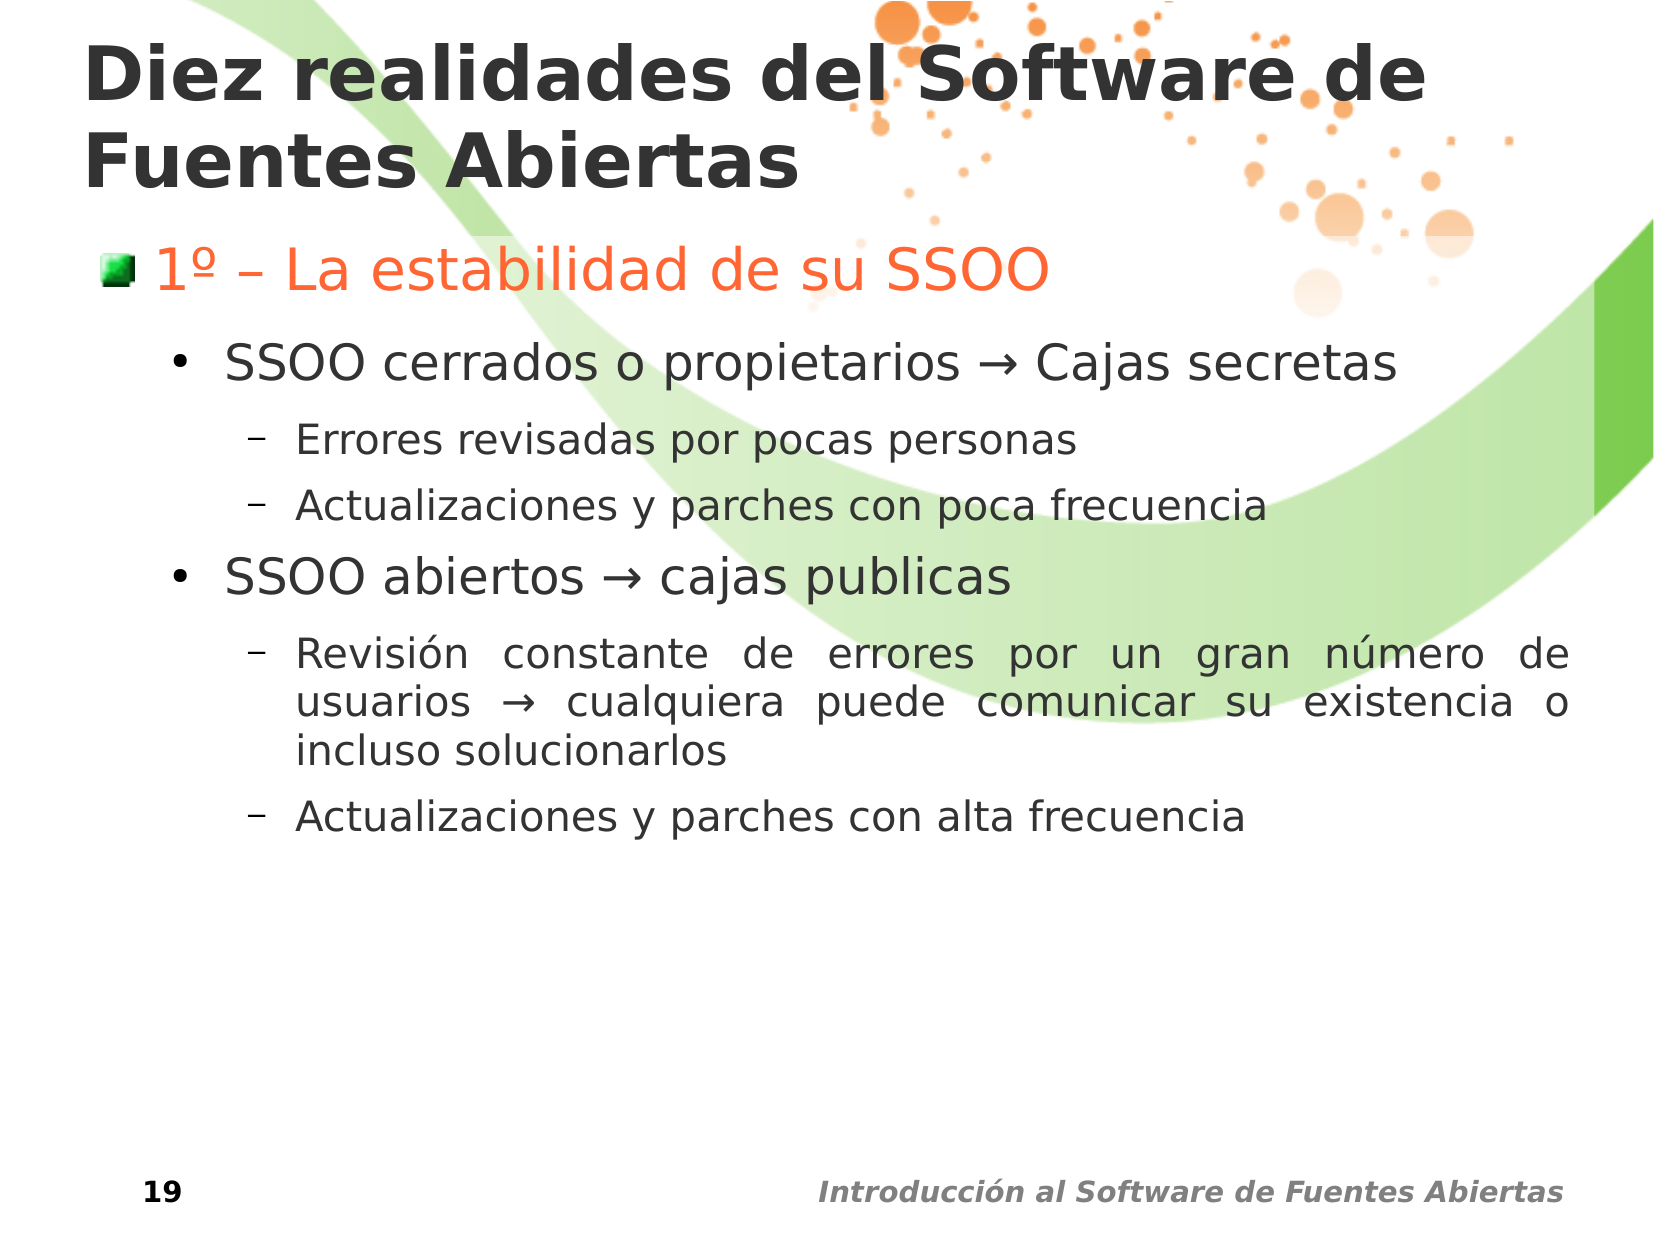

# Diez realidades del Software de Fuentes Abiertas
1º – La estabilidad de su SSOO
SSOO cerrados o propietarios → Cajas secretas
Errores revisadas por pocas personas
Actualizaciones y parches con poca frecuencia
SSOO abiertos → cajas publicas
Revisión constante de errores por un gran número de usuarios → cualquiera puede comunicar su existencia o incluso solucionarlos
Actualizaciones y parches con alta frecuencia